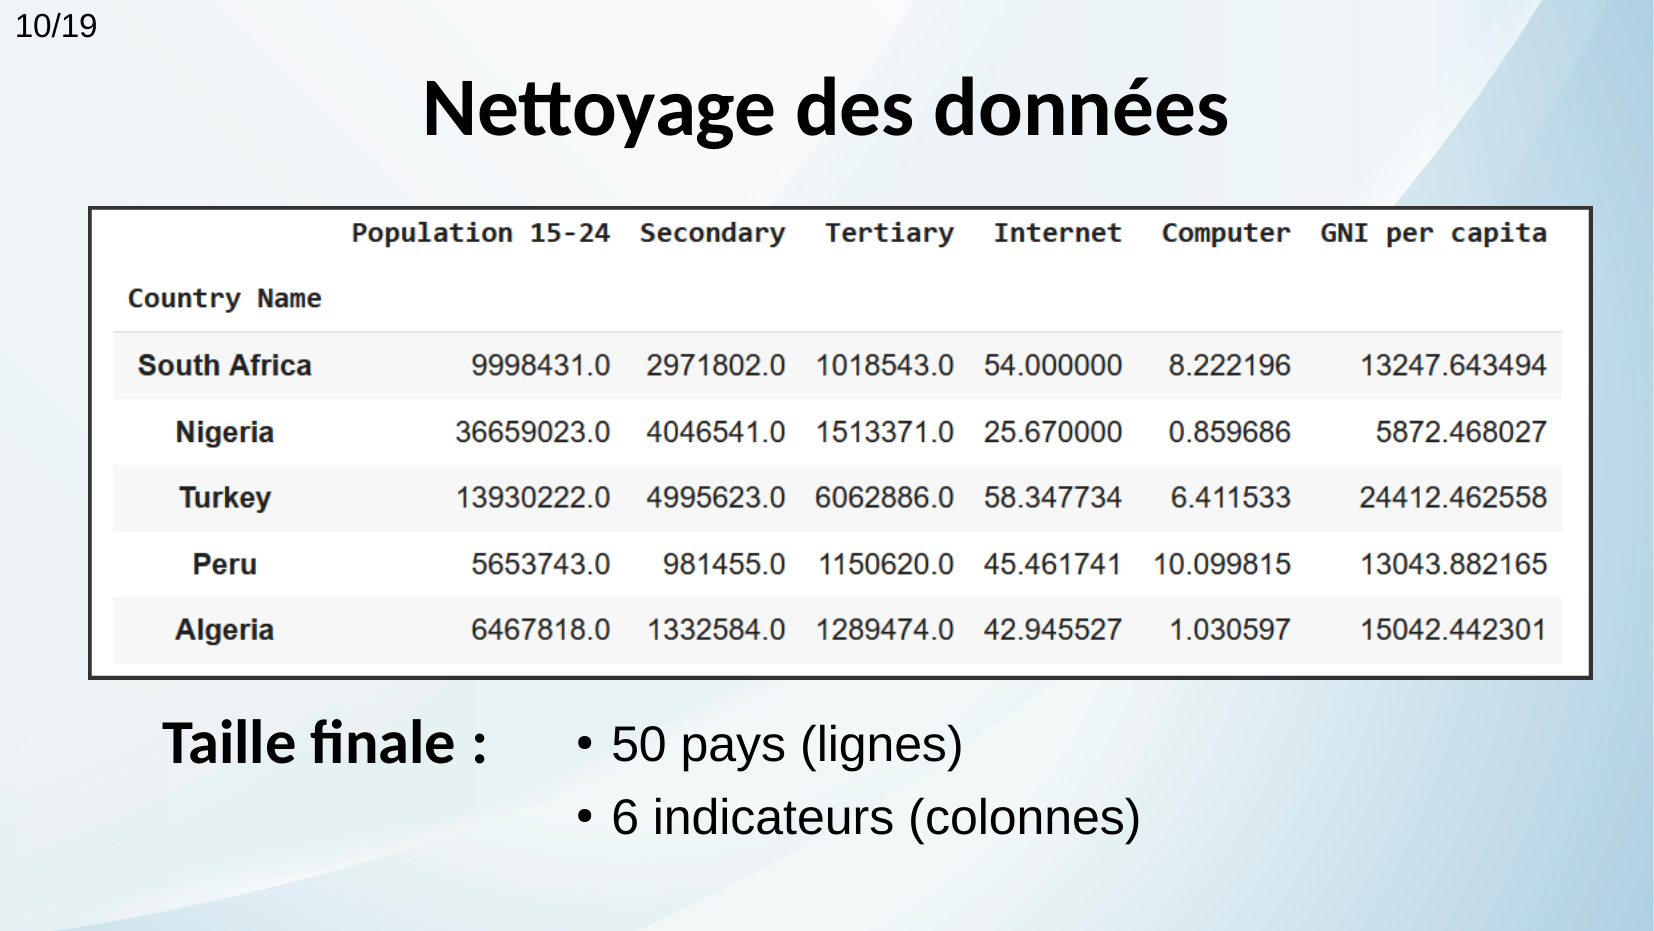

10/19
# Nettoyage des données
Taille finale :
50 pays (lignes)
6 indicateurs (colonnes)